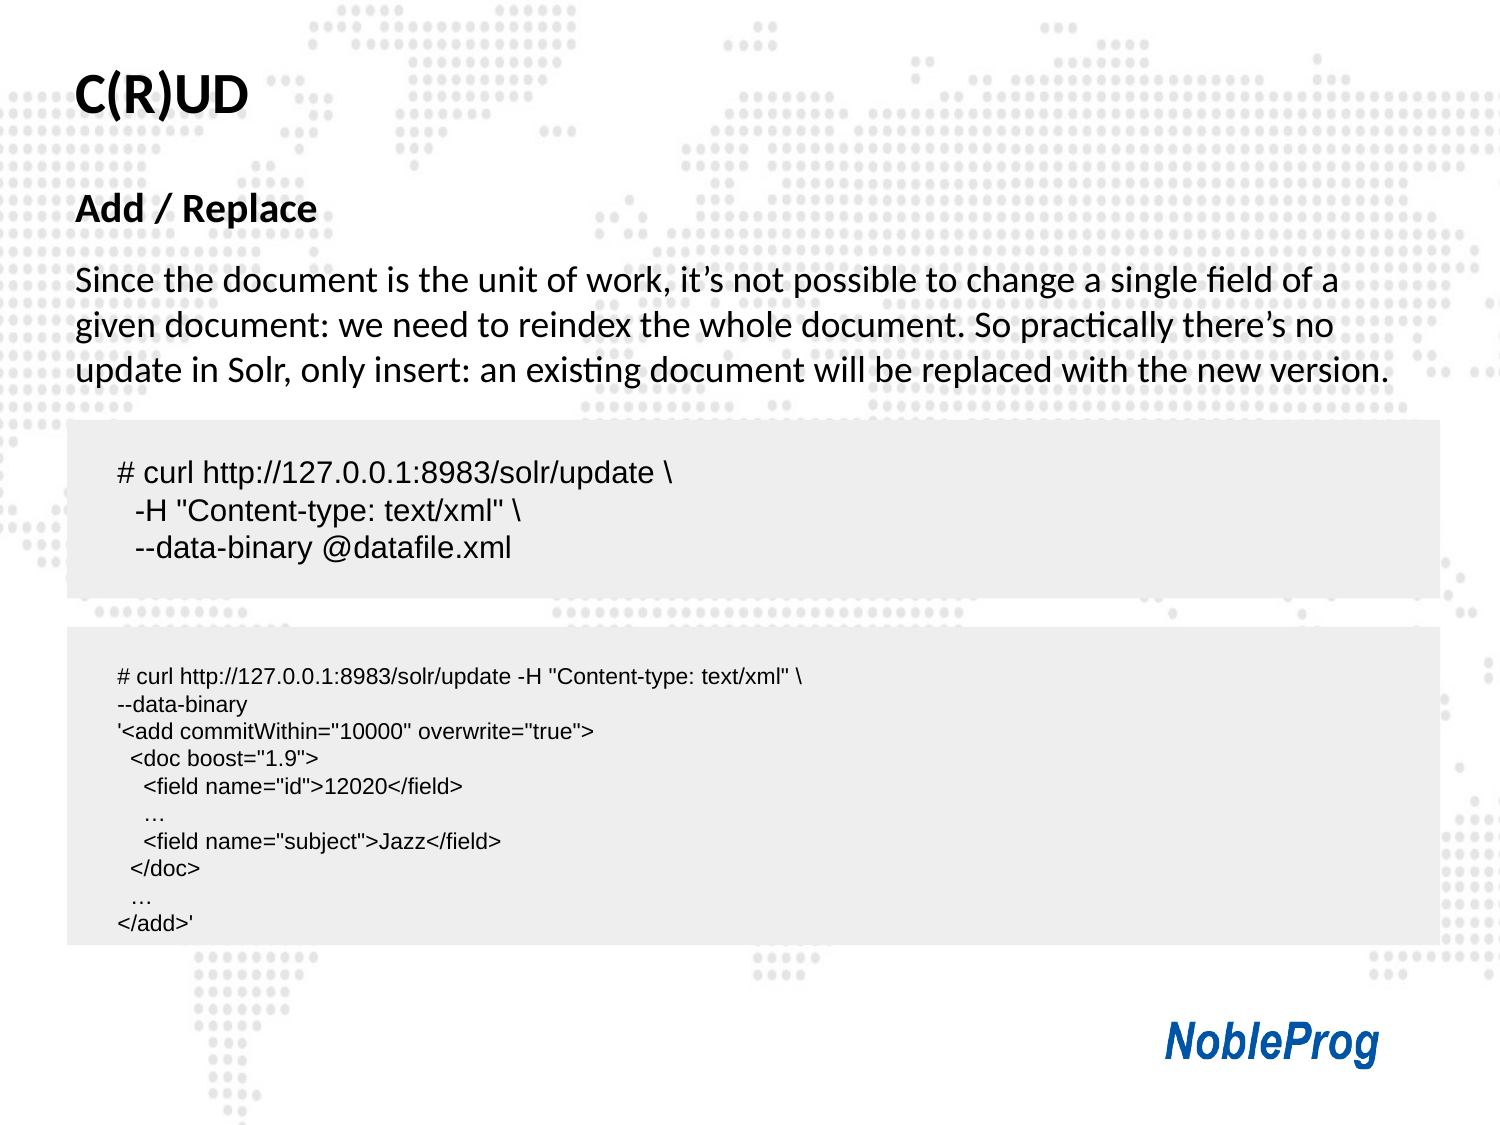

C(R)UD
Add / Replace
Since the document is the unit of work, it’s not possible to change a single field of a given document: we need to reindex the whole document. So practically there’s no update in Solr, only insert: an existing document will be replaced with the new version.
# curl http://127.0.0.1:8983/solr/update \
 -H "Content-type: text/xml" \
 --data-binary @datafile.xml
# curl http://127.0.0.1:8983/solr/update -H "Content-type: text/xml" \
--data-binary
'<add commitWithin="10000" overwrite="true">
 <doc boost="1.9">
 <field name="id">12020</field>
 …
 <field name="subject">Jazz</field>
 </doc>
 …
</add>'